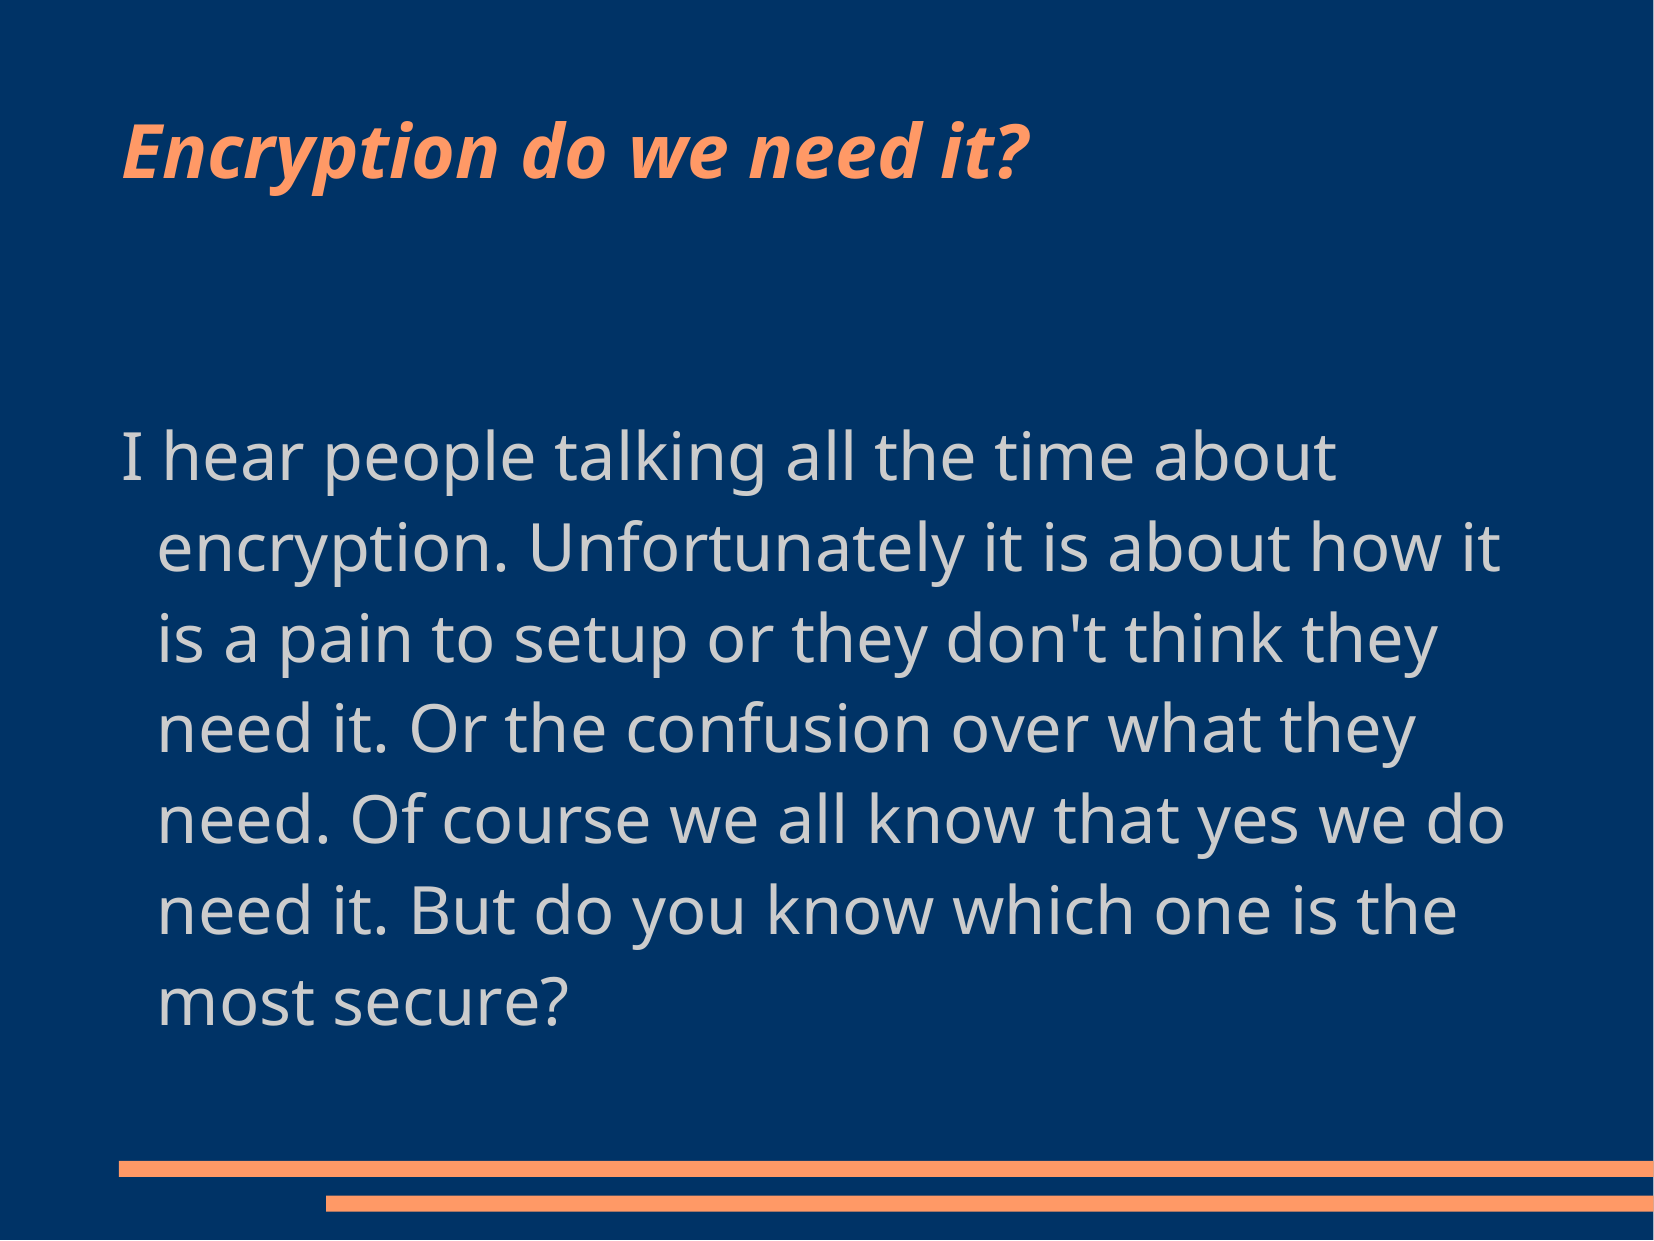

# Encryption do we need it?
I hear people talking all the time about encryption. Unfortunately it is about how it is a pain to setup or they don't think they need it. Or the confusion over what they need. Of course we all know that yes we do need it. But do you know which one is the most secure?